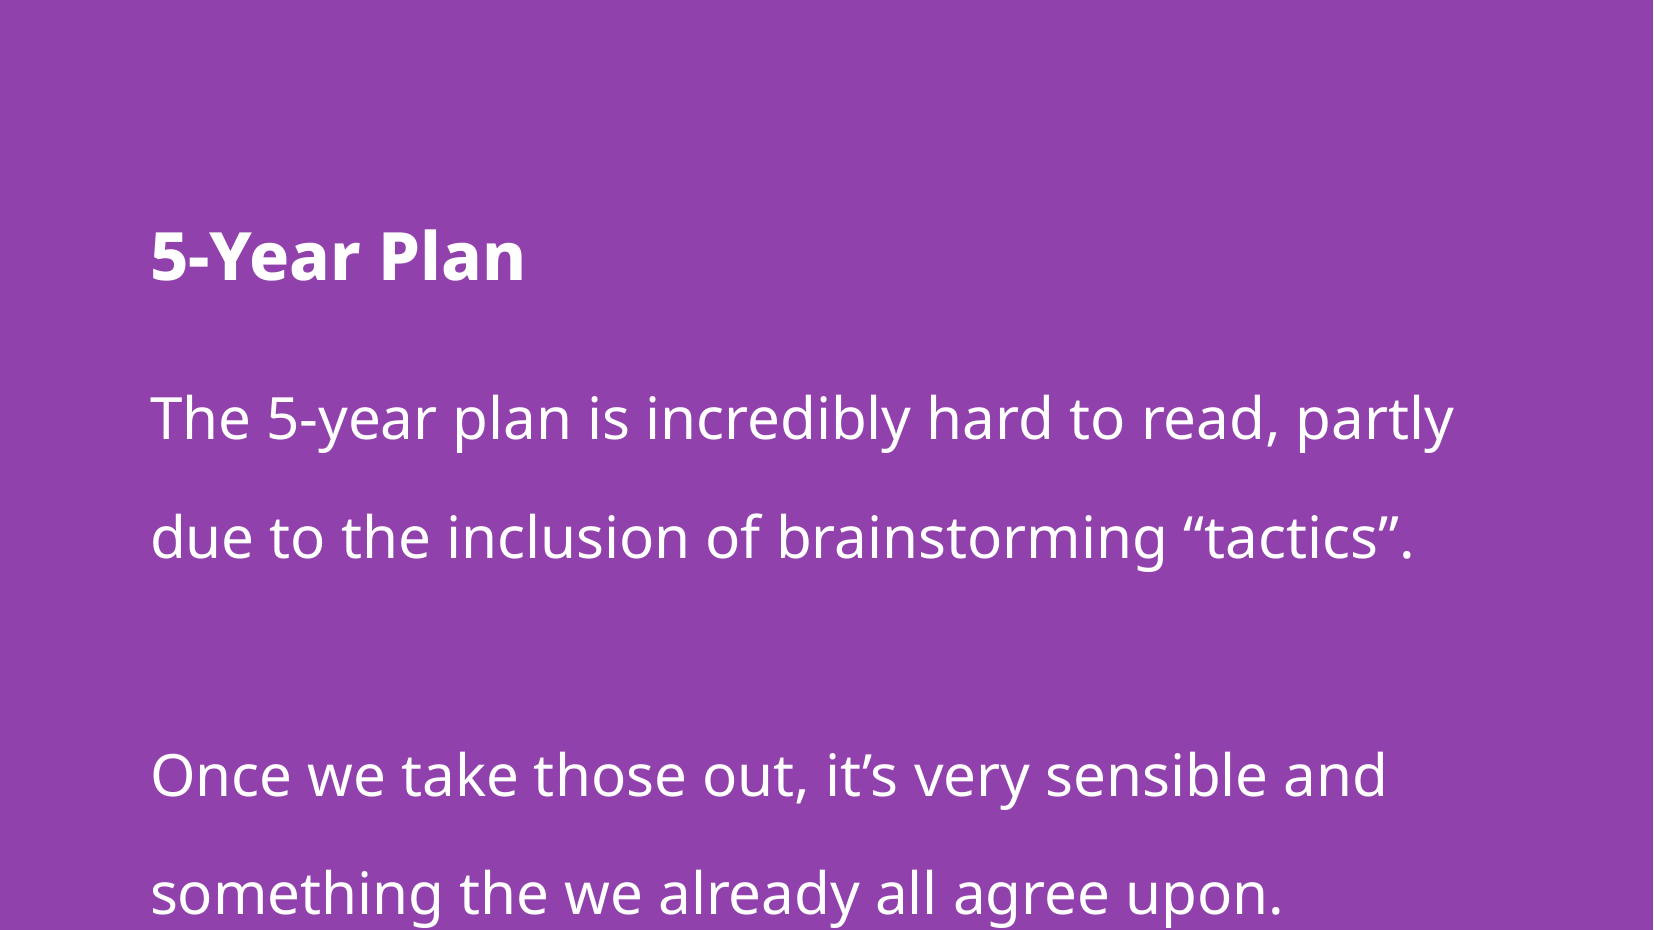

# 5-Year Plan
The 5-year plan is incredibly hard to read, partly due to the inclusion of brainstorming “tactics”.
Once we take those out, it’s very sensible and something the we already all agree upon.